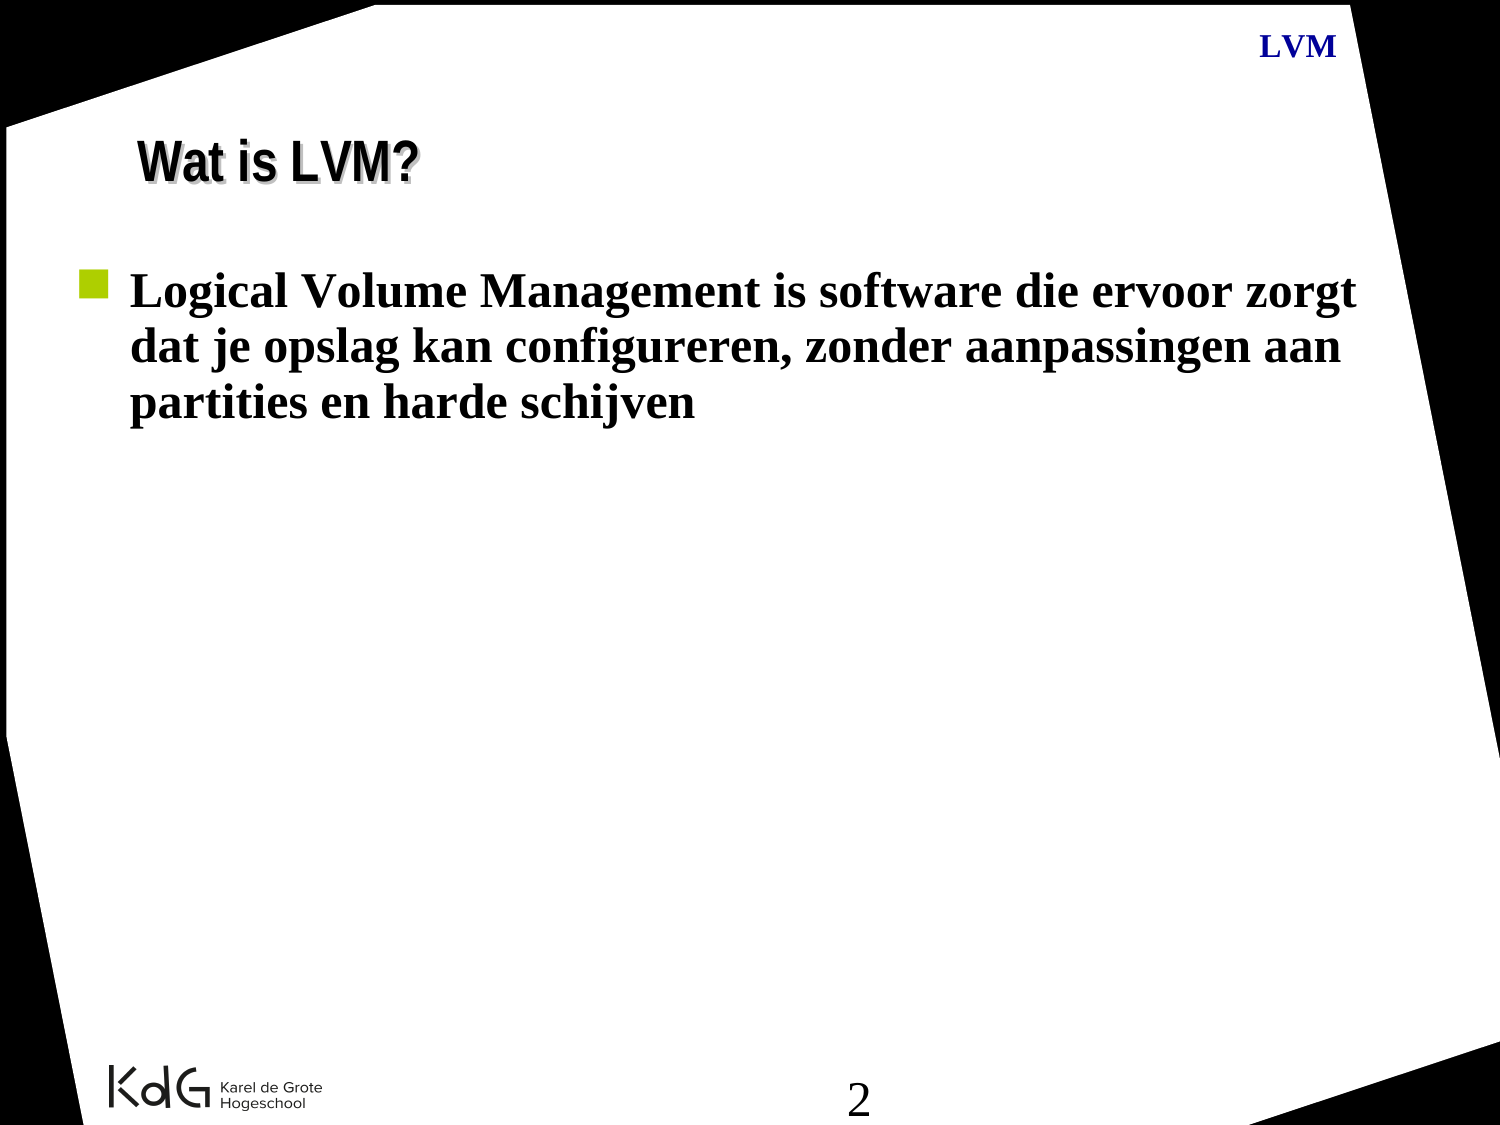

# Wat is LVM?
Logical Volume Management is software die ervoor zorgt dat je opslag kan configureren, zonder aanpassingen aan partities en harde schijven